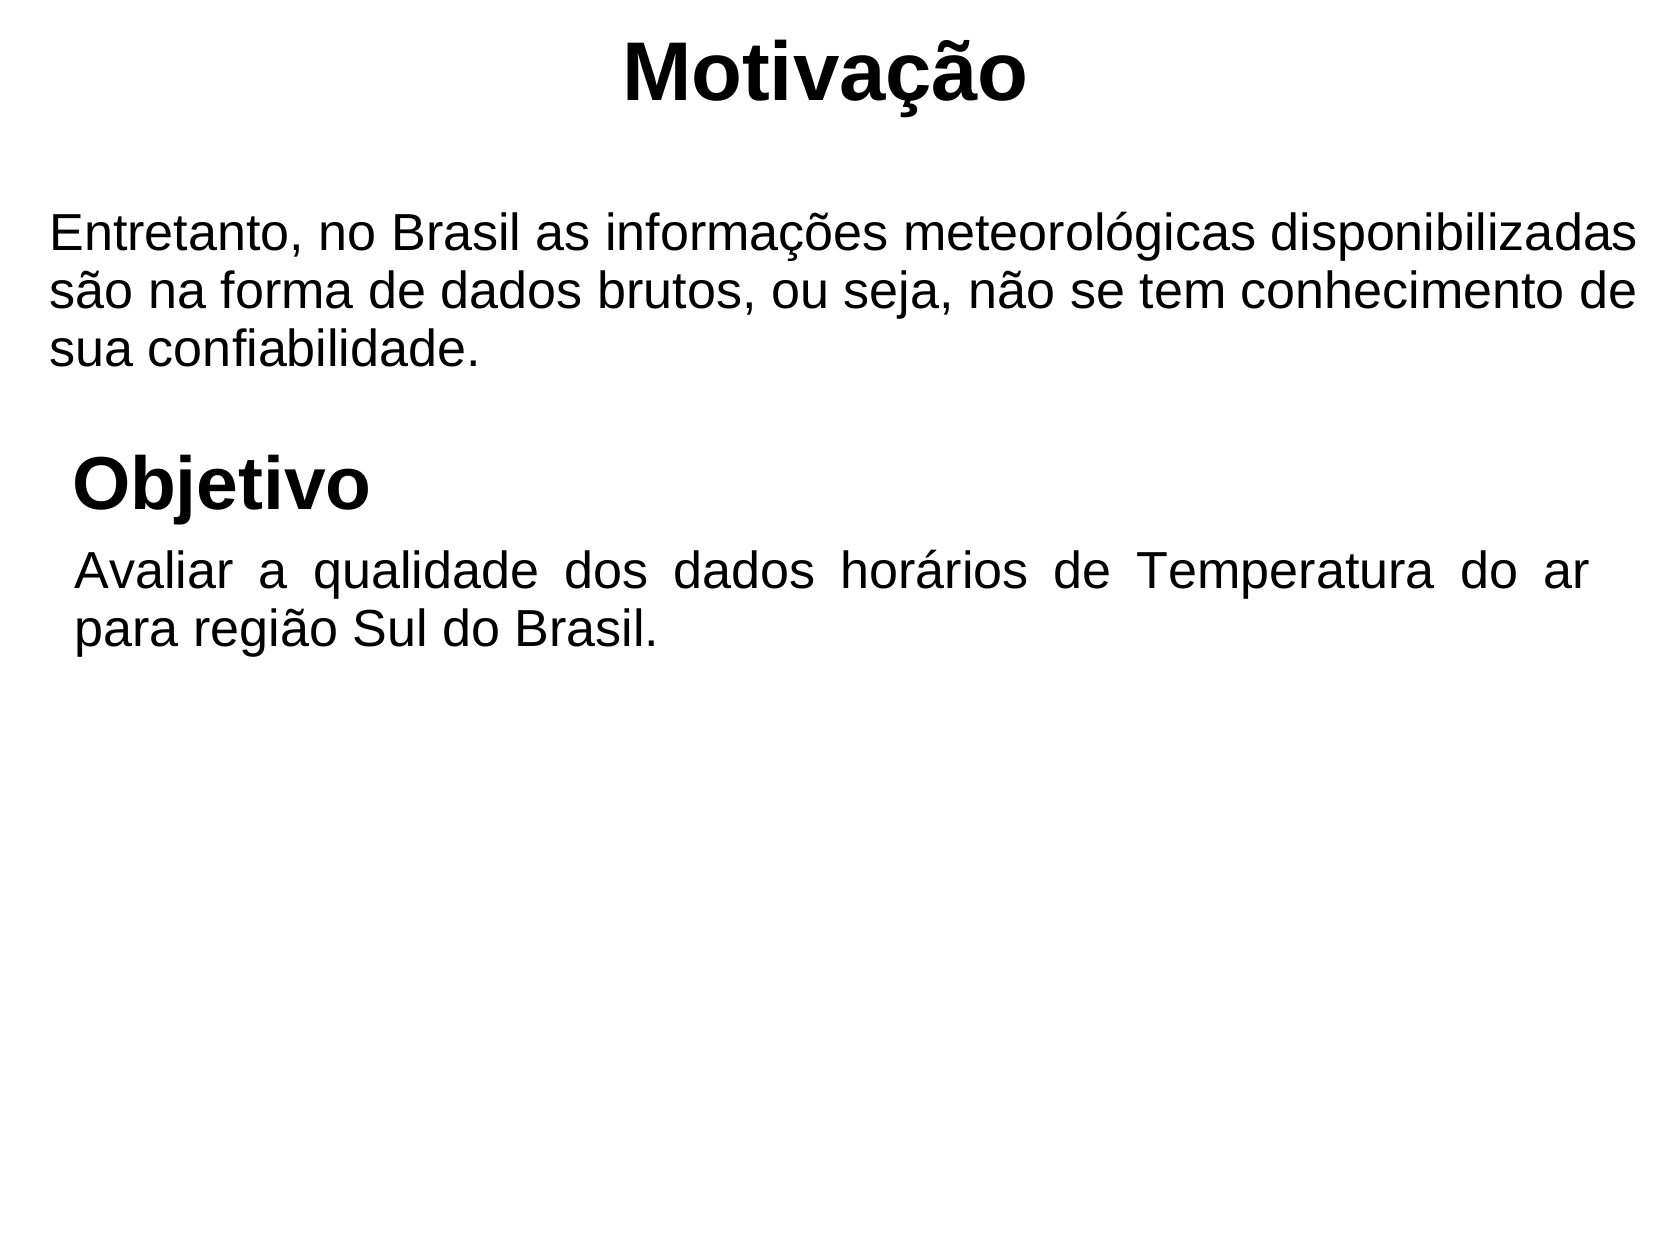

# Motivação
Entretanto, no Brasil as informações meteorológicas disponibilizadas são na forma de dados brutos, ou seja, não se tem conhecimento de sua confiabilidade.
Objetivo
Avaliar a qualidade dos dados horários de Temperatura do ar para região Sul do Brasil.